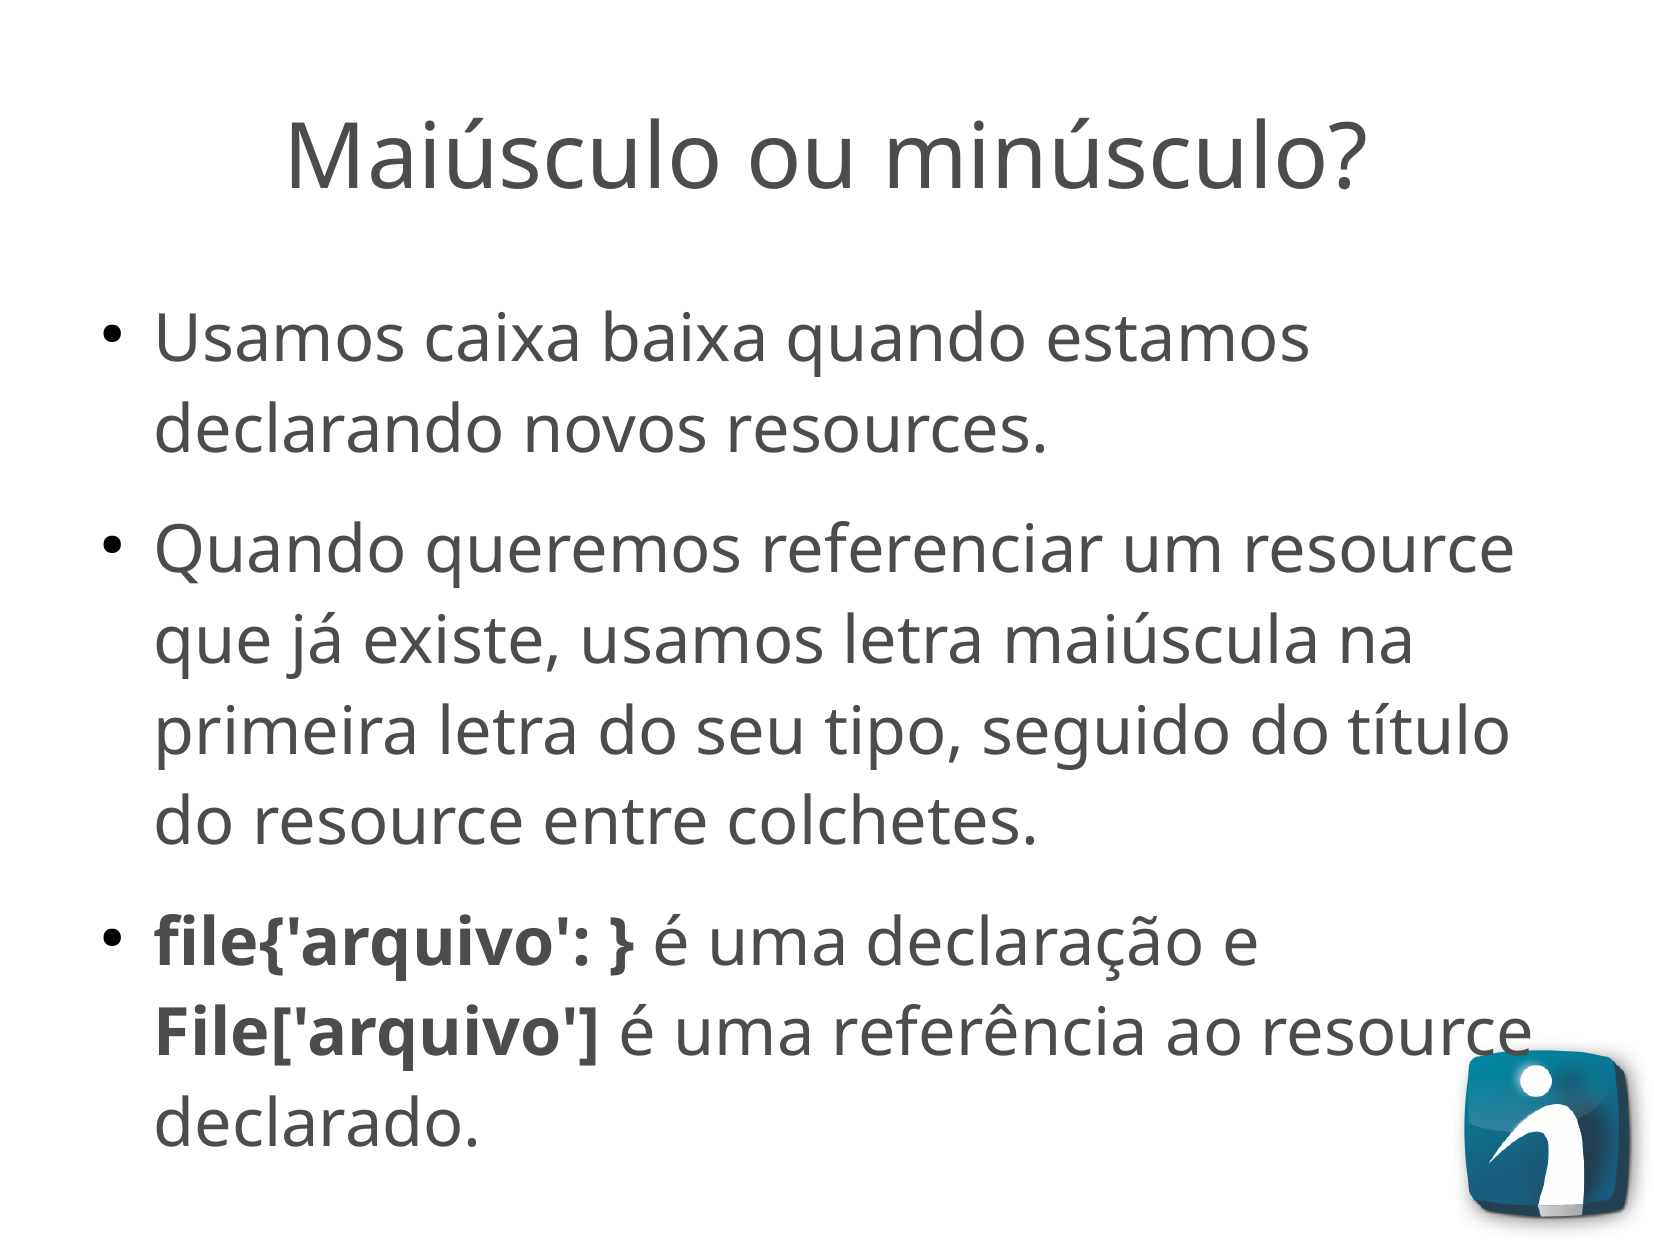

# Maiúsculo ou minúsculo?
Usamos caixa baixa quando estamos declarando novos resources.
Quando queremos referenciar um resource que já existe, usamos letra maiúscula na primeira letra do seu tipo, seguido do título do resource entre colchetes.
file{'arquivo': } é uma declaração e File['arquivo'] é uma referência ao resource declarado.